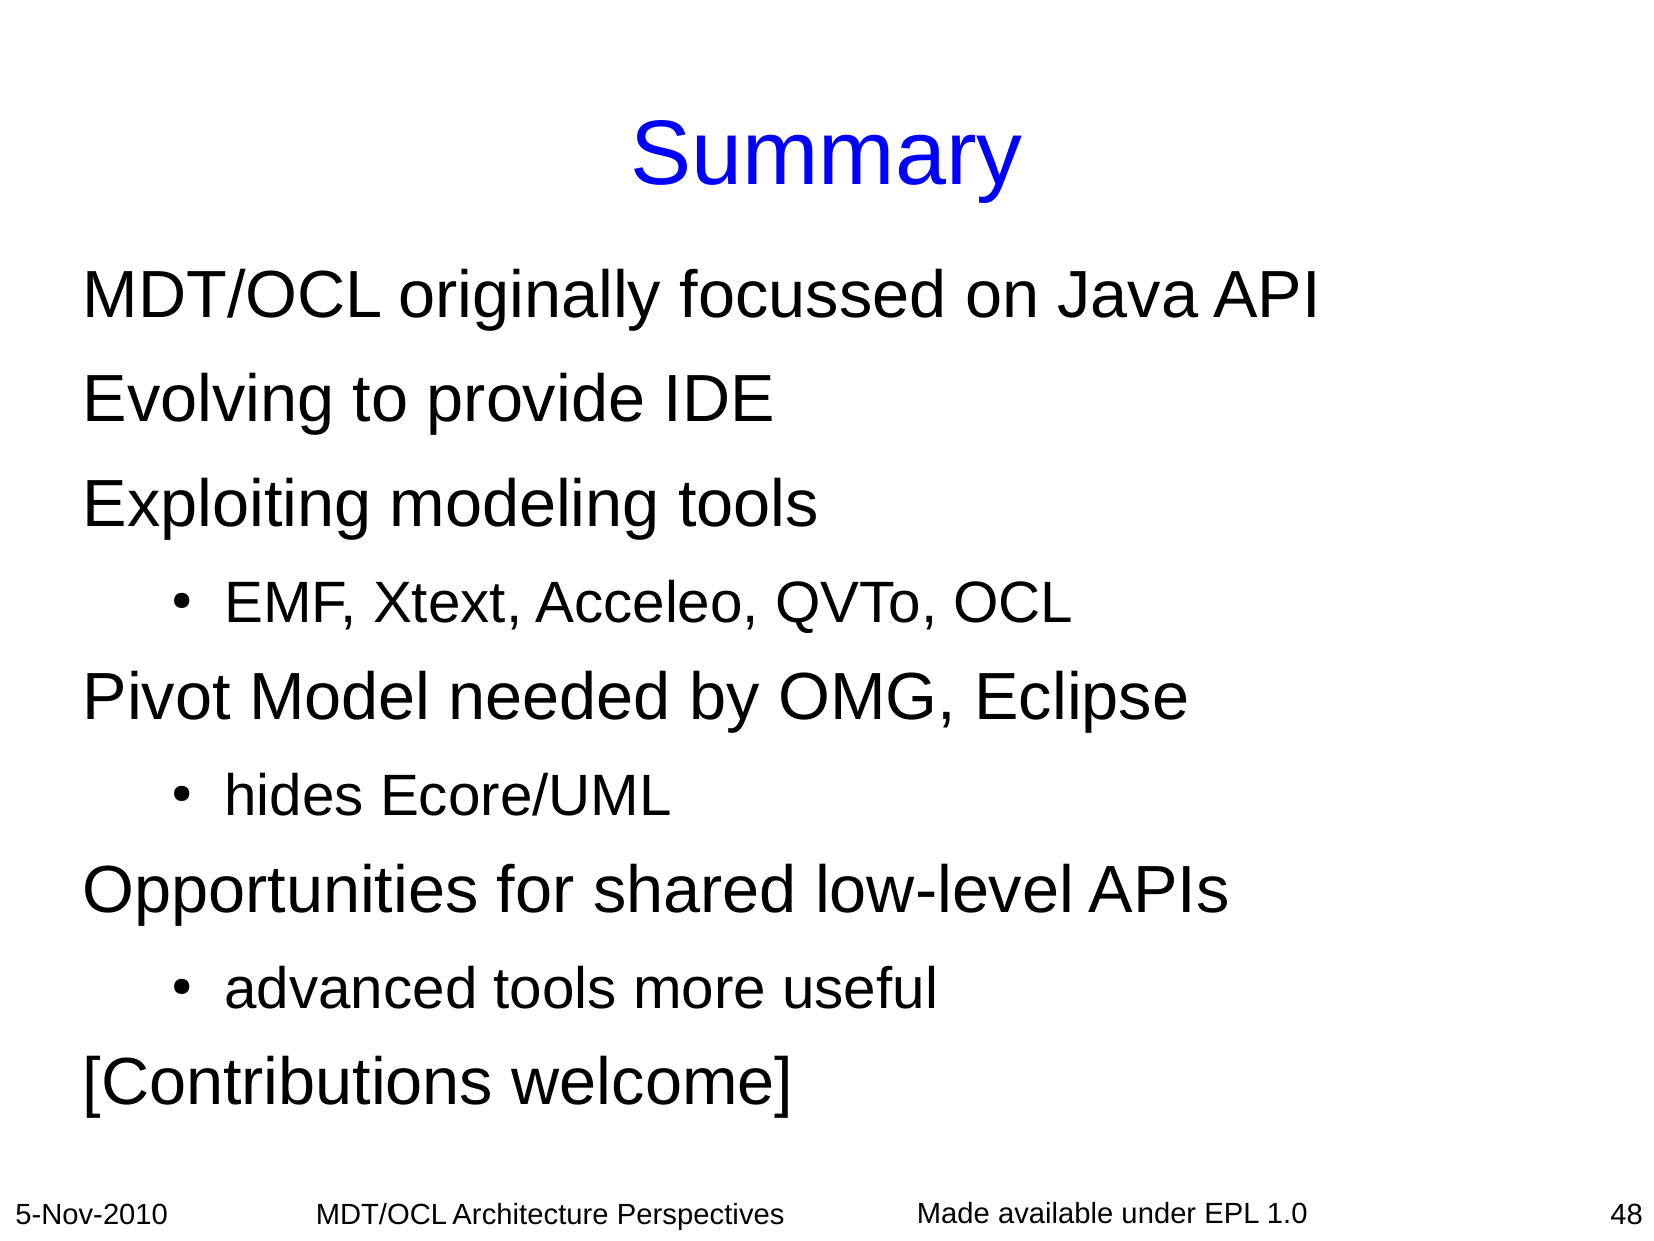

# Summary
MDT/OCL originally focussed on Java API
Evolving to provide IDE
Exploiting modeling tools
EMF, Xtext, Acceleo, QVTo, OCL
Pivot Model needed by OMG, Eclipse
hides Ecore/UML
Opportunities for shared low-level APIs
advanced tools more useful
[Contributions welcome]
5-Nov-2010
MDT/OCL Architecture Perspectives
48